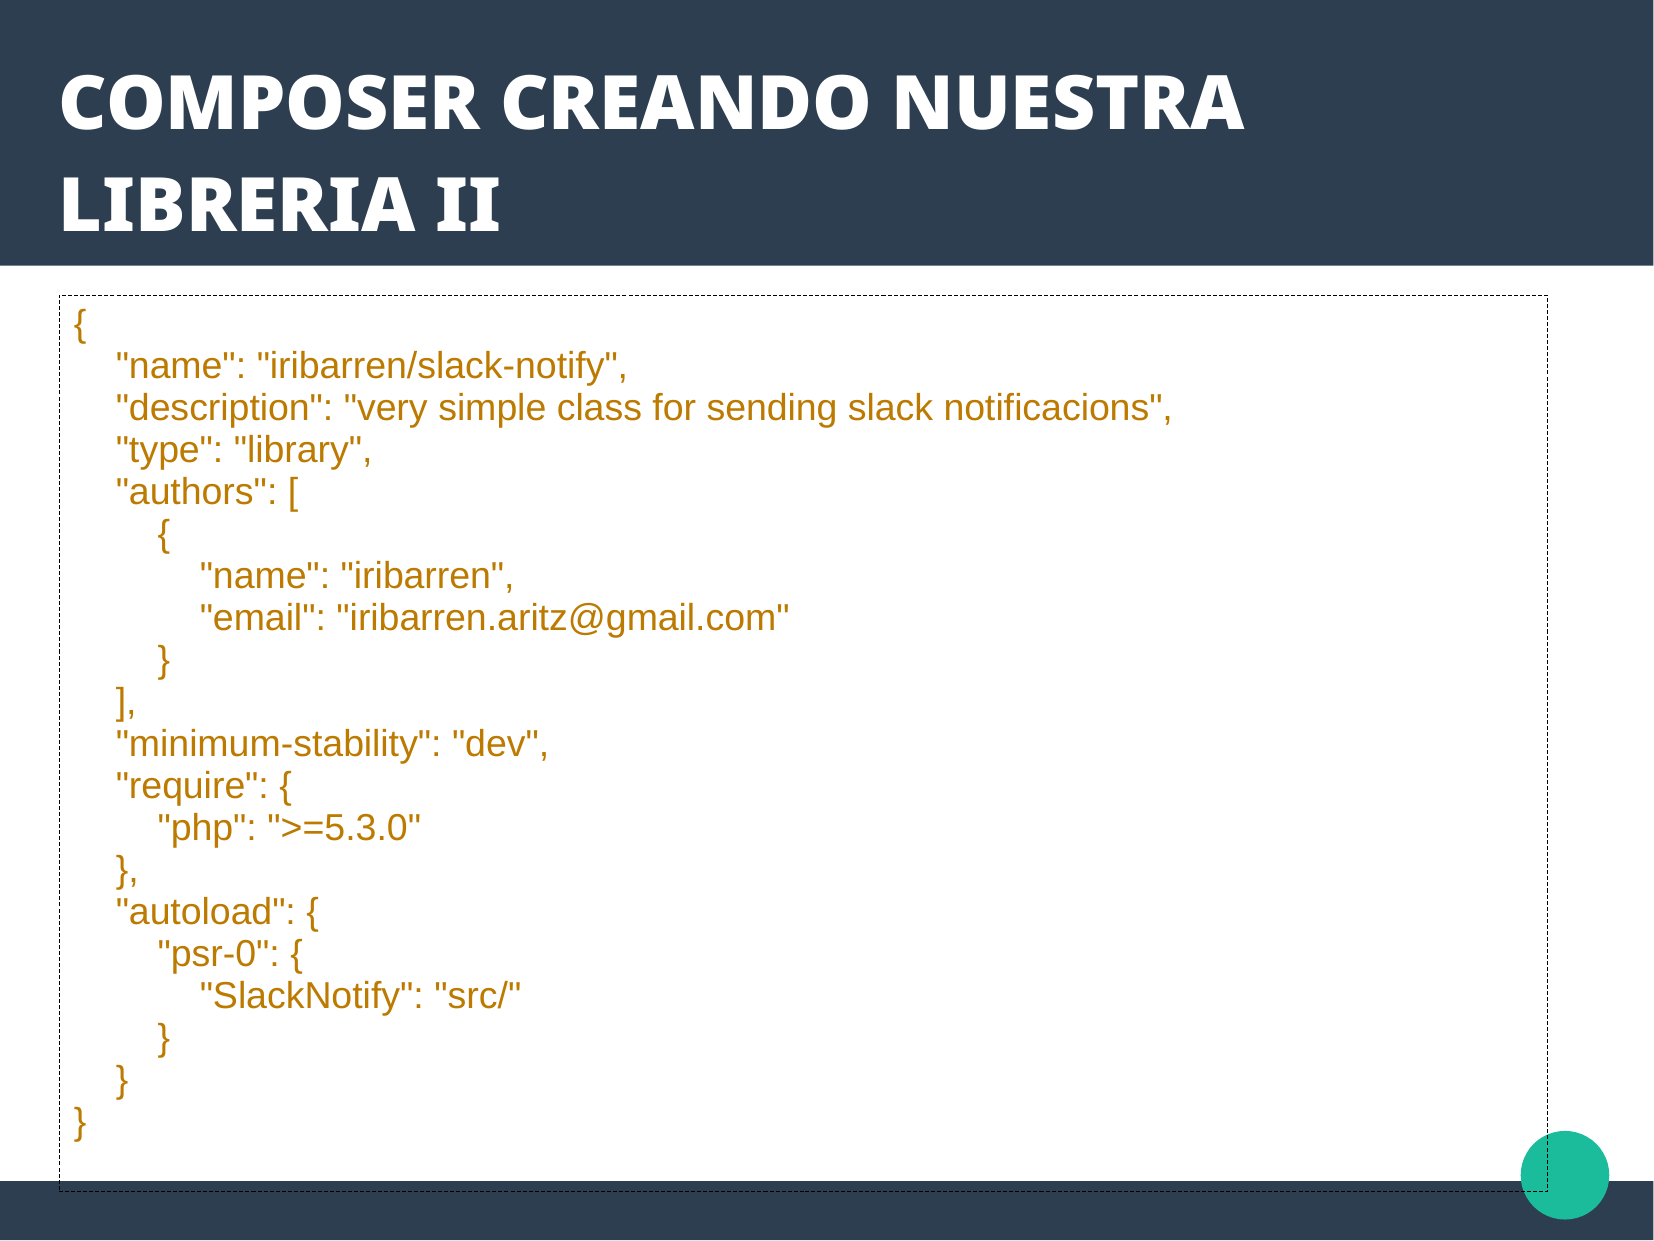

# COMPOSER CREANDO NUESTRA LIBRERIA II
{
 "name": "iribarren/slack-notify",
 "description": "very simple class for sending slack notificacions",
 "type": "library",
 "authors": [
 {
 "name": "iribarren",
 "email": "iribarren.aritz@gmail.com"
 }
 ],
 "minimum-stability": "dev",
 "require": {
 "php": ">=5.3.0"
 },
 "autoload": {
 "psr-0": {
 "SlackNotify": "src/"
 }
 }
}